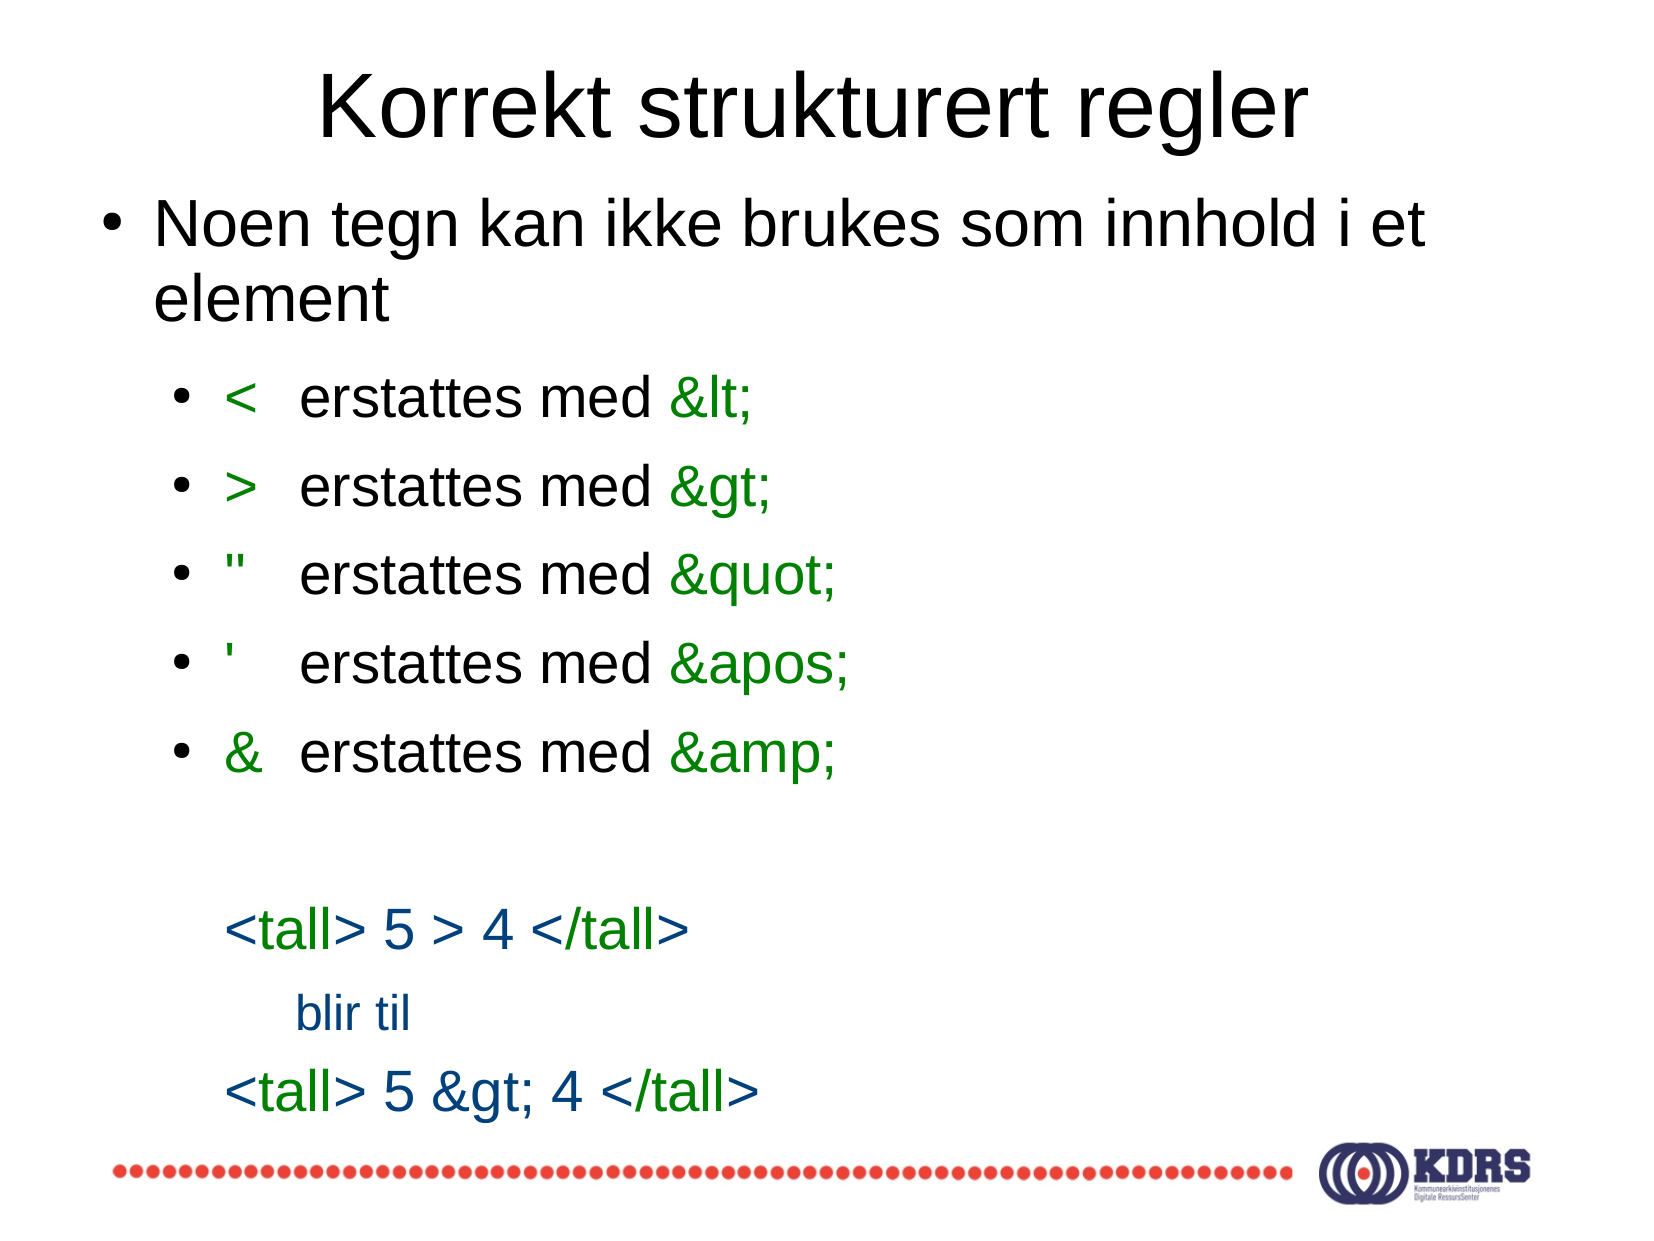

# Korrekt strukturert regler
Noen tegn kan ikke brukes som innhold i et element
< 	erstattes med &lt;
> 	erstattes med &gt;
'' 	erstattes med &quot;
' 	erstattes med &apos;
& 	erstattes med &amp;
<tall> 5 > 4 </tall>
blir til
<tall> 5 &gt; 4 </tall>